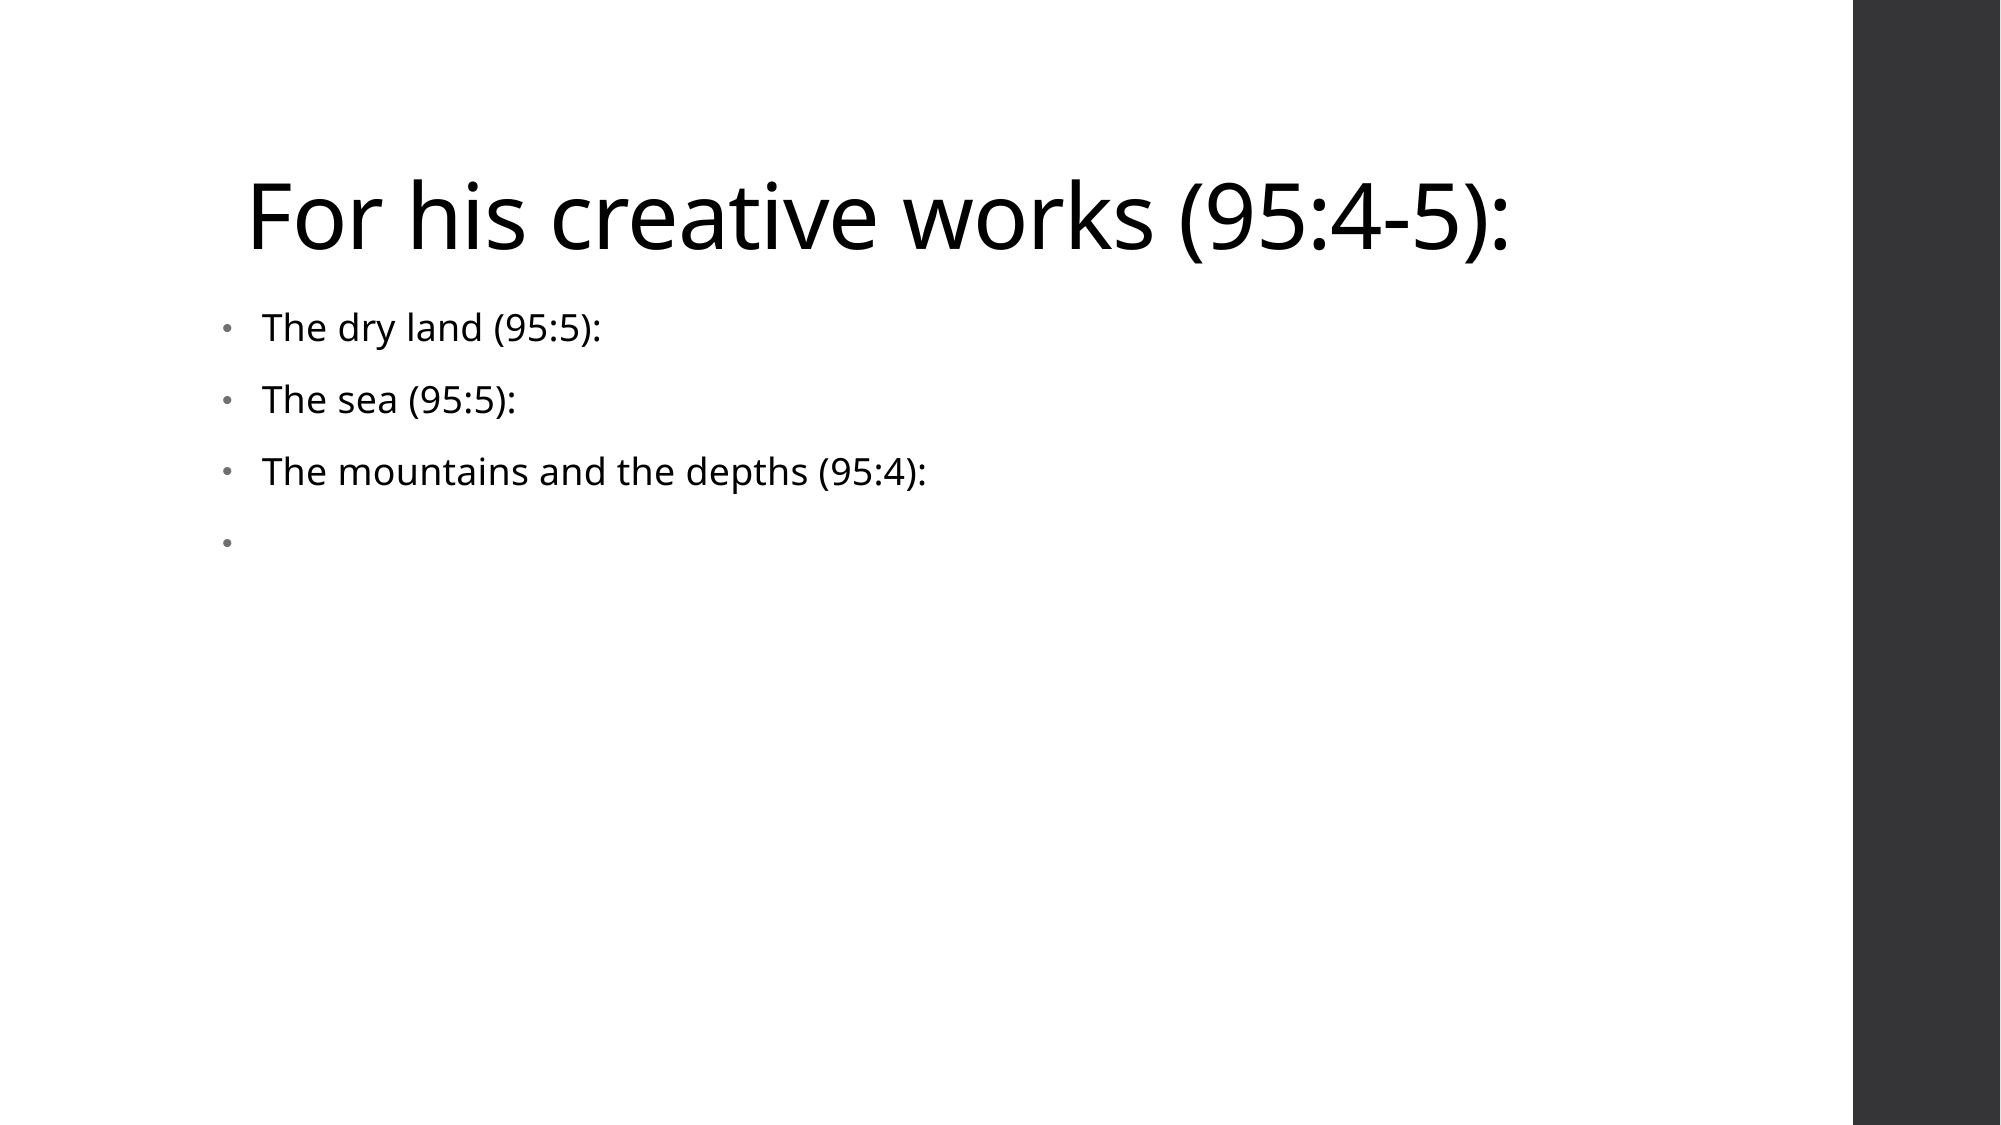

# For his creative works (95:4-5):
 The dry land (95:5):
 The sea (95:5):
 The mountains and the depths (95:4):